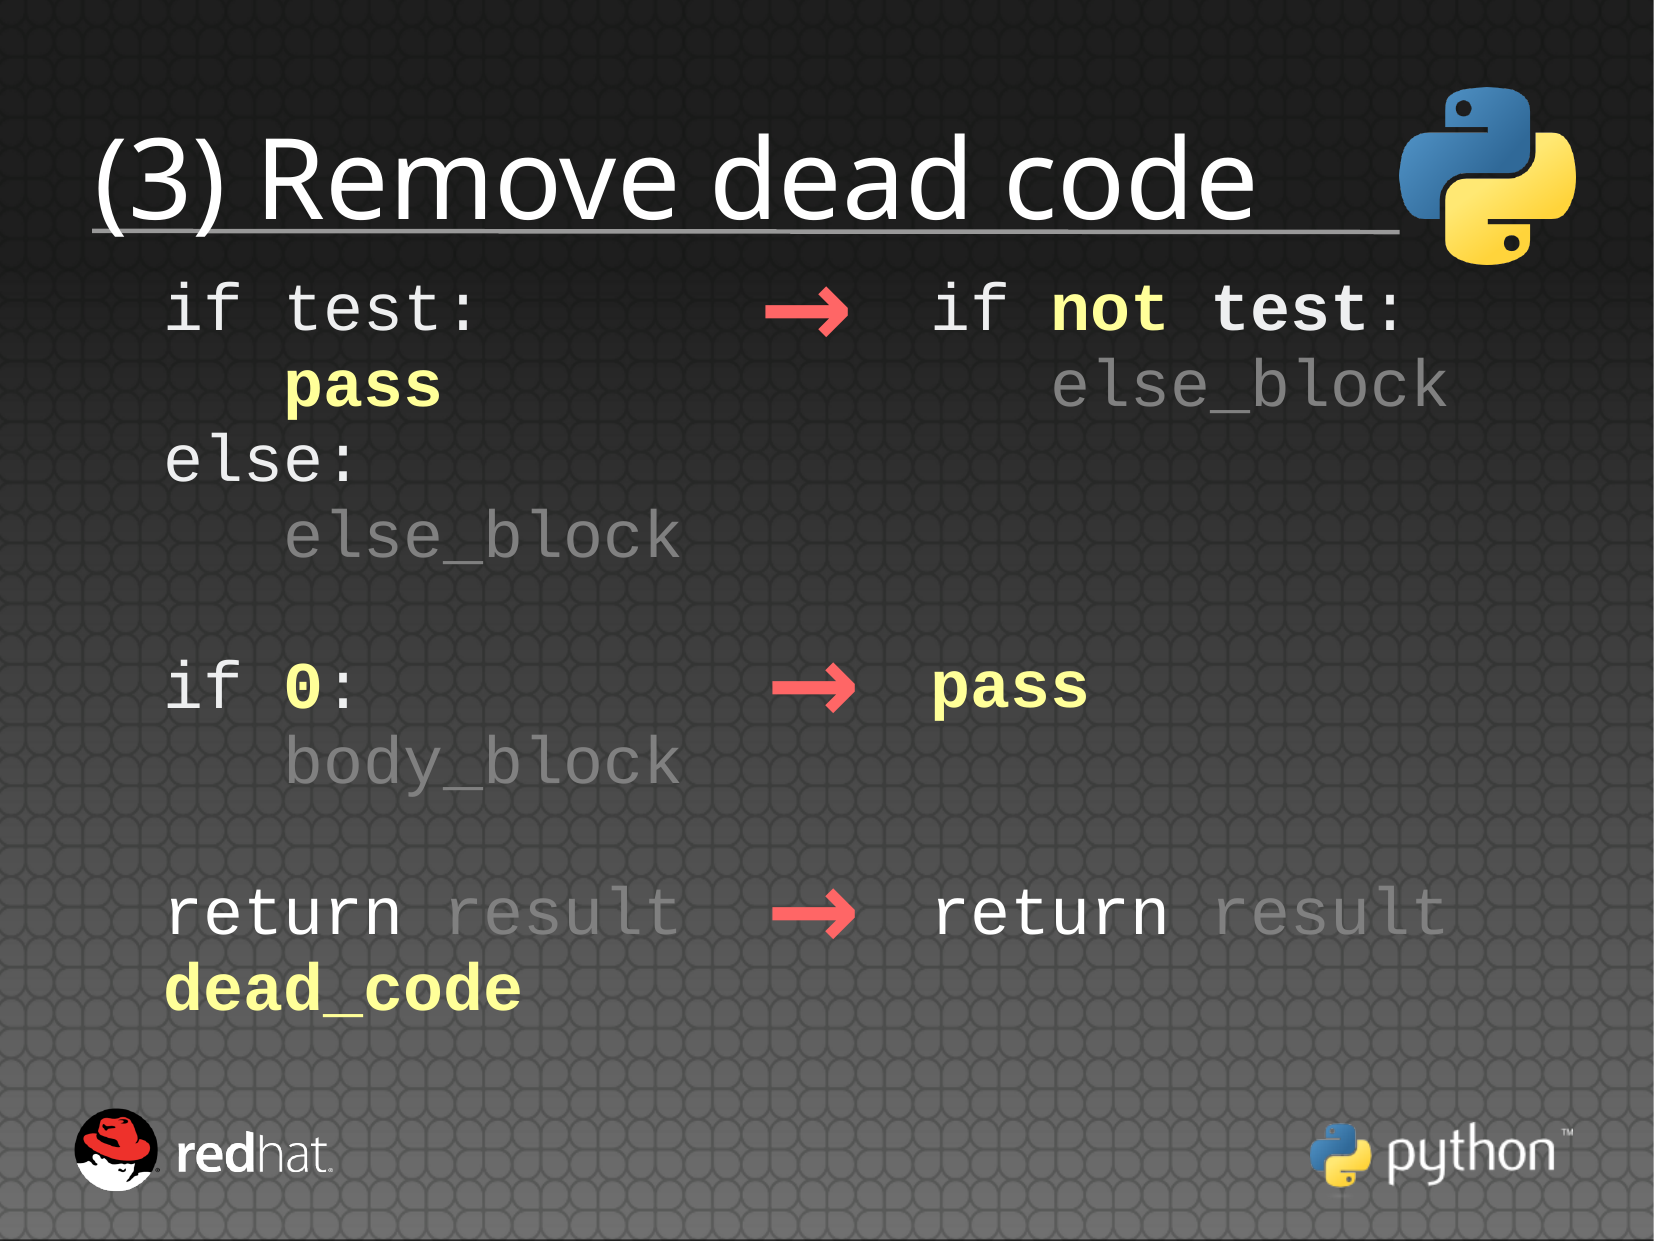

(3) Remove dead code
→
# if test: pass else: else_block if 0: body_block return result dead_code
if not test:
 else_block
pass
return result
→
→